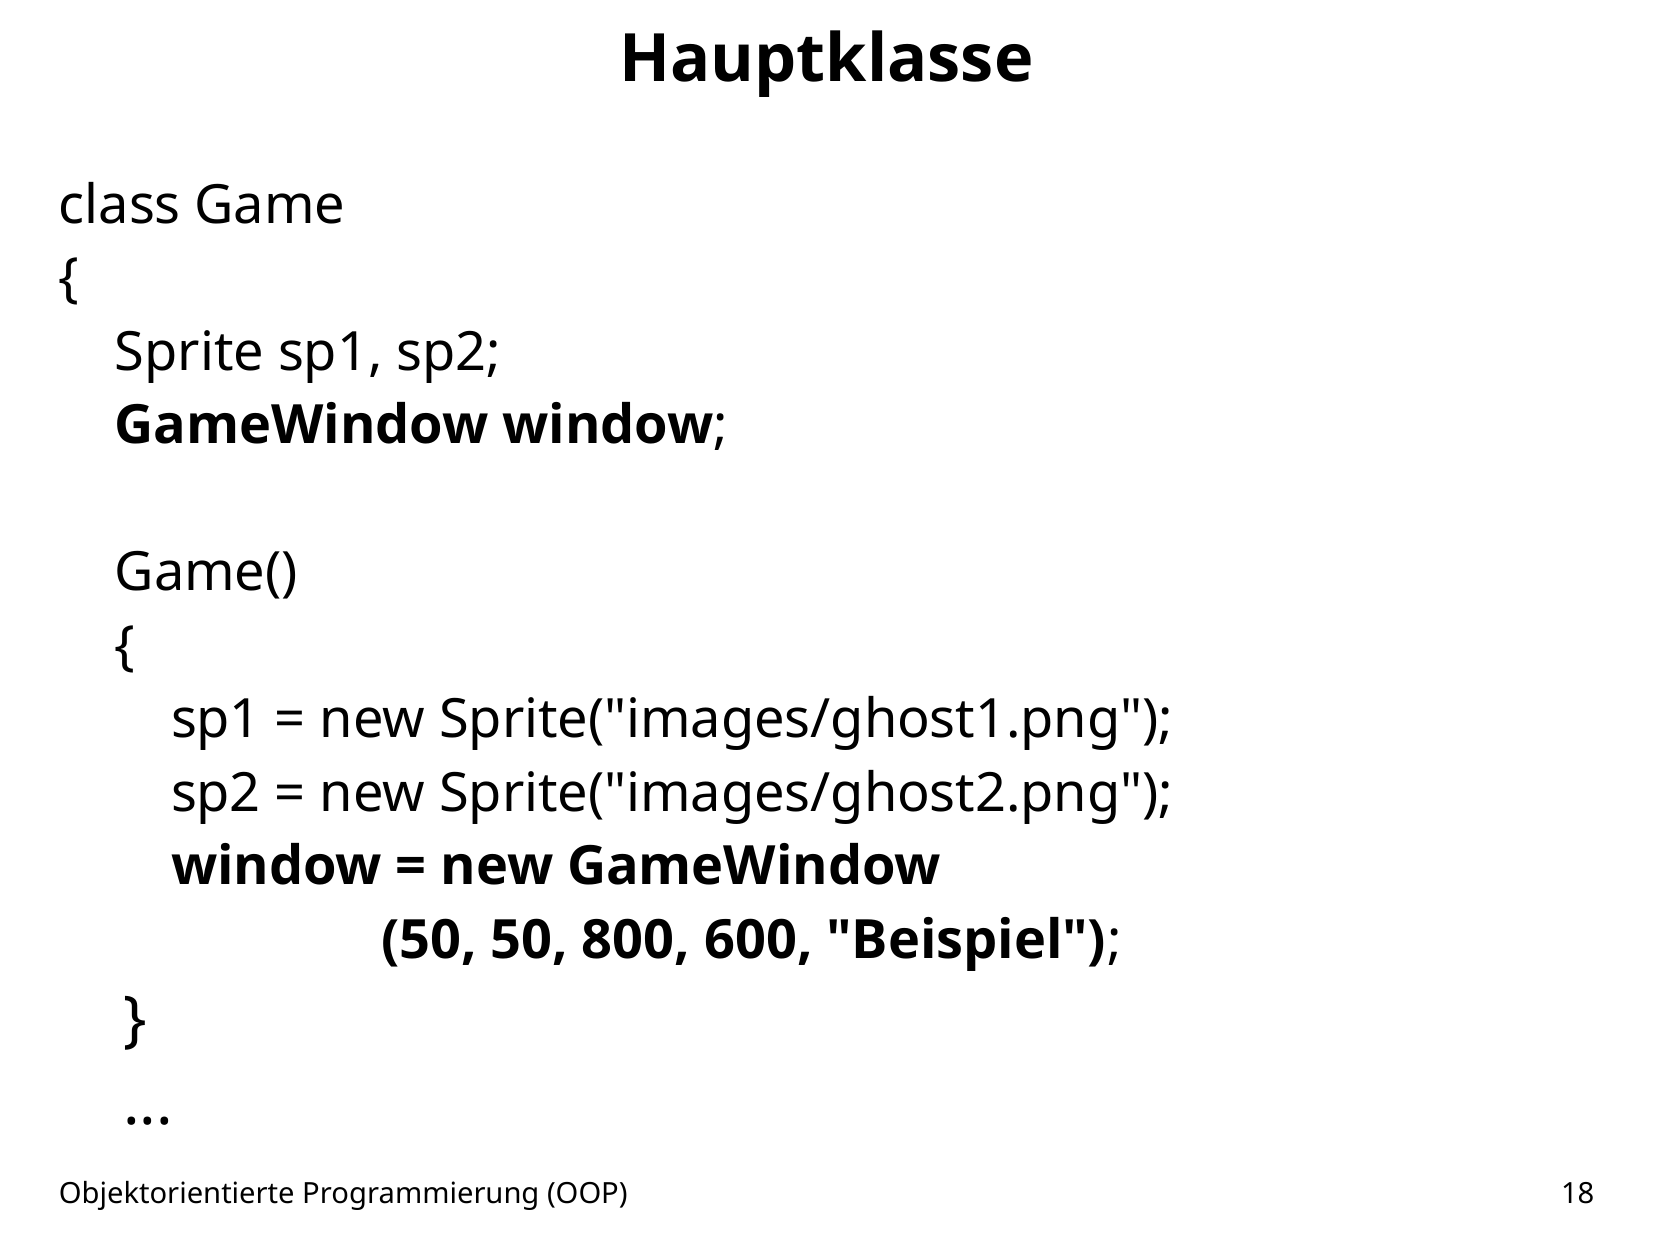

# Hauptklasse
class Game
{
 Sprite sp1, sp2;
 GameWindow window;
 Game()
 {
 sp1 = new Sprite("images/ghost1.png");
 sp2 = new Sprite("images/ghost2.png");
 window = new GameWindow
 (50, 50, 800, 600, "Beispiel");
 }
 ...
Objektorientierte Programmierung (OOP)
18